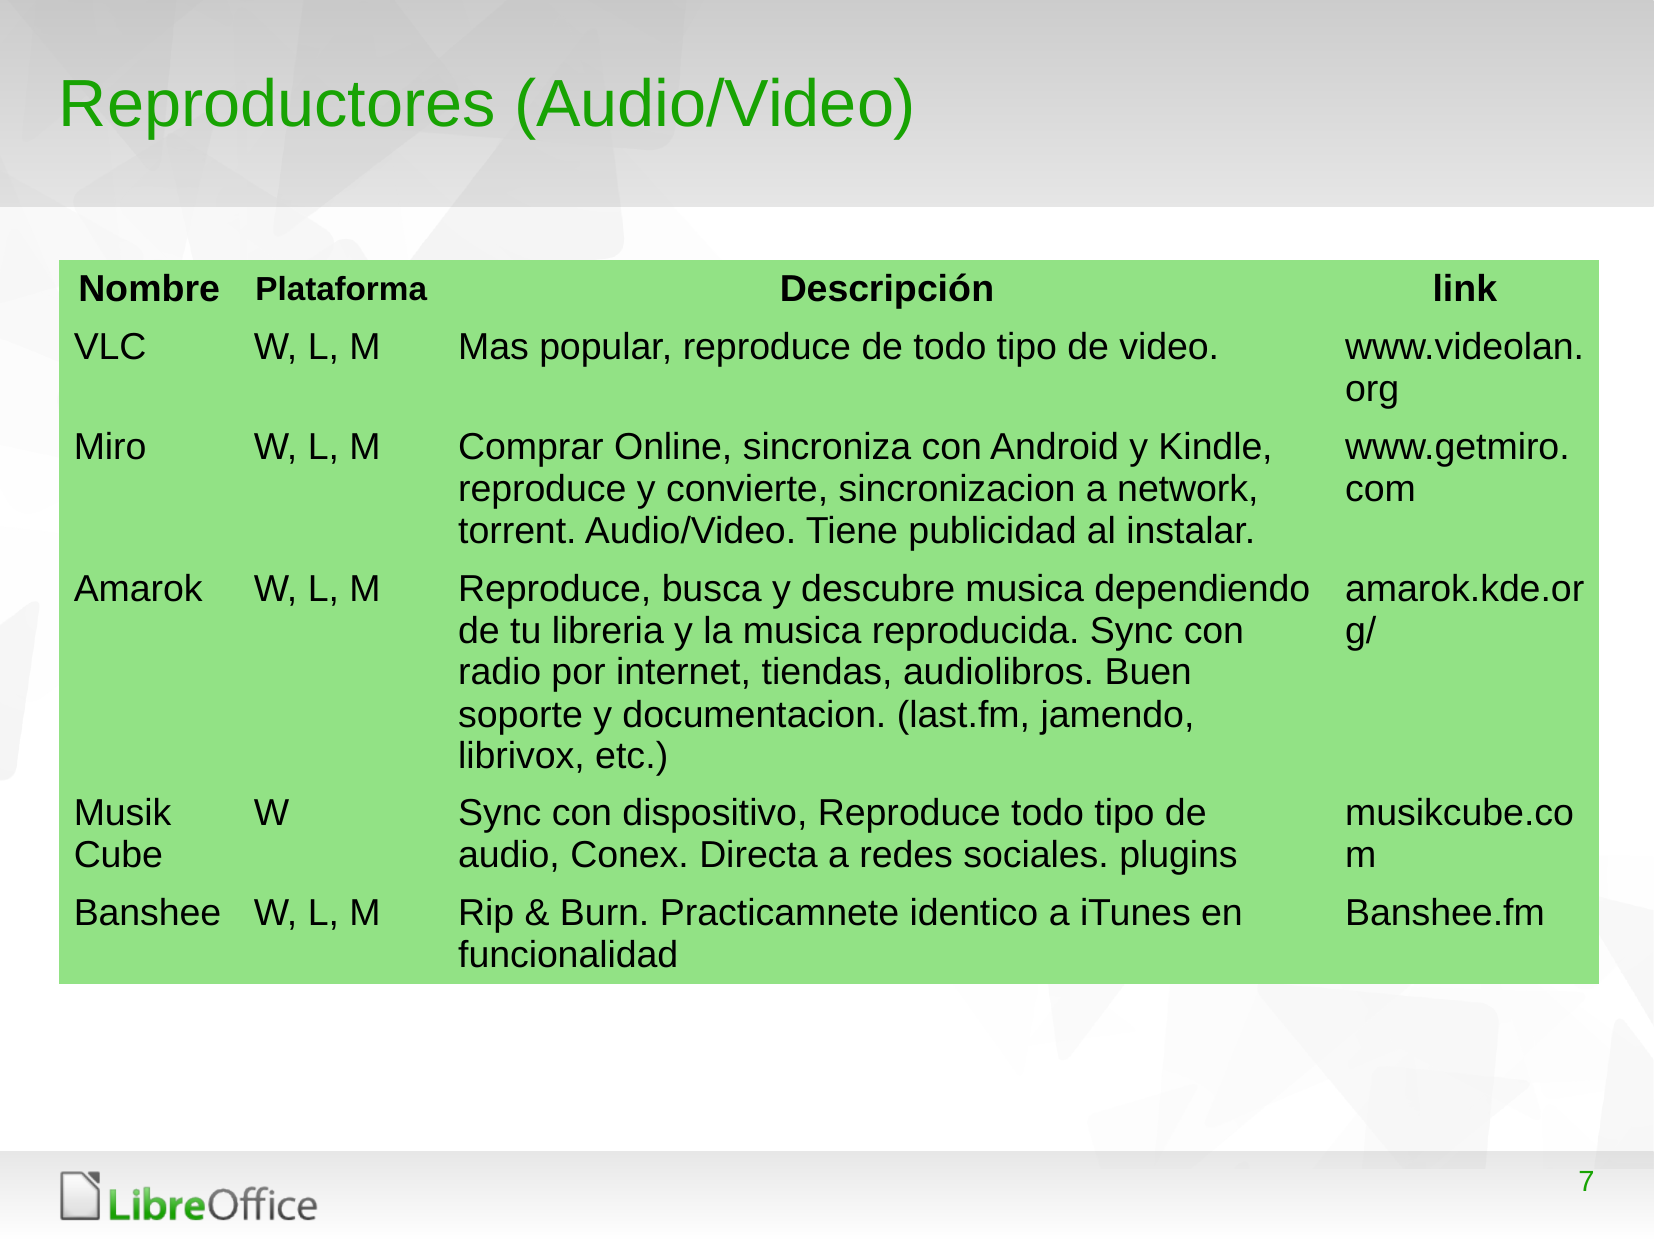

# Reproductores (Audio/Video)
| Nombre | Plataforma | Descripción | link |
| --- | --- | --- | --- |
| VLC | W, L, M | Mas popular, reproduce de todo tipo de video. | www.videolan.org |
| Miro | W, L, M | Comprar Online, sincroniza con Android y Kindle, reproduce y convierte, sincronizacion a network, torrent. Audio/Video. Tiene publicidad al instalar. | www.getmiro.com |
| Amarok | W, L, M | Reproduce, busca y descubre musica dependiendo de tu libreria y la musica reproducida. Sync con radio por internet, tiendas, audiolibros. Buen soporte y documentacion. (last.fm, jamendo, librivox, etc.) | amarok.kde.org/ |
| Musik Cube | W | Sync con dispositivo, Reproduce todo tipo de audio, Conex. Directa a redes sociales. plugins | musikcube.com |
| Banshee | W, L, M | Rip & Burn. Practicamnete identico a iTunes en funcionalidad | Banshee.fm |
7